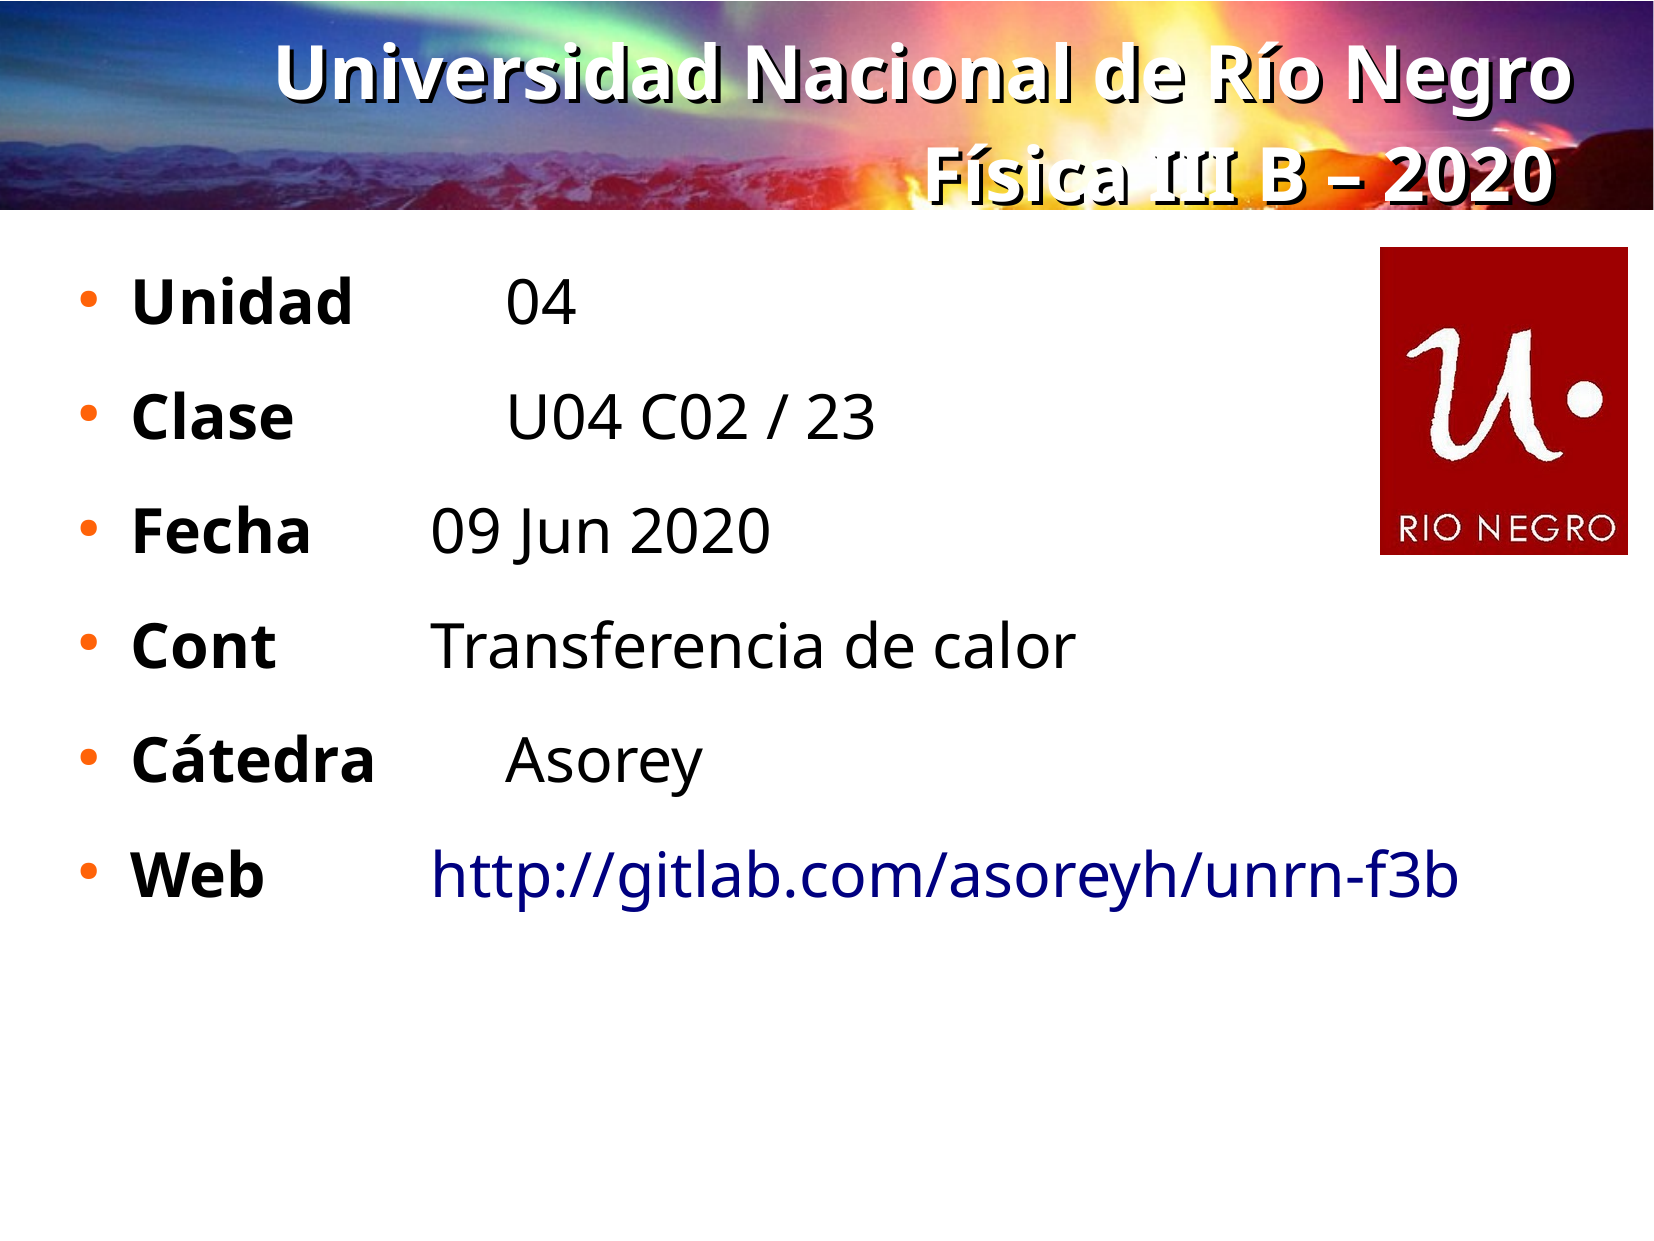

# Universidad Nacional de Río Negro Física III B – 2020
Unidad 		04
Clase			U04 C02 / 23
Fecha		09 Jun 2020
Cont			Transferencia de calor
Cátedra		Asorey
Web			http://gitlab.com/asoreyh/unrn-f3b